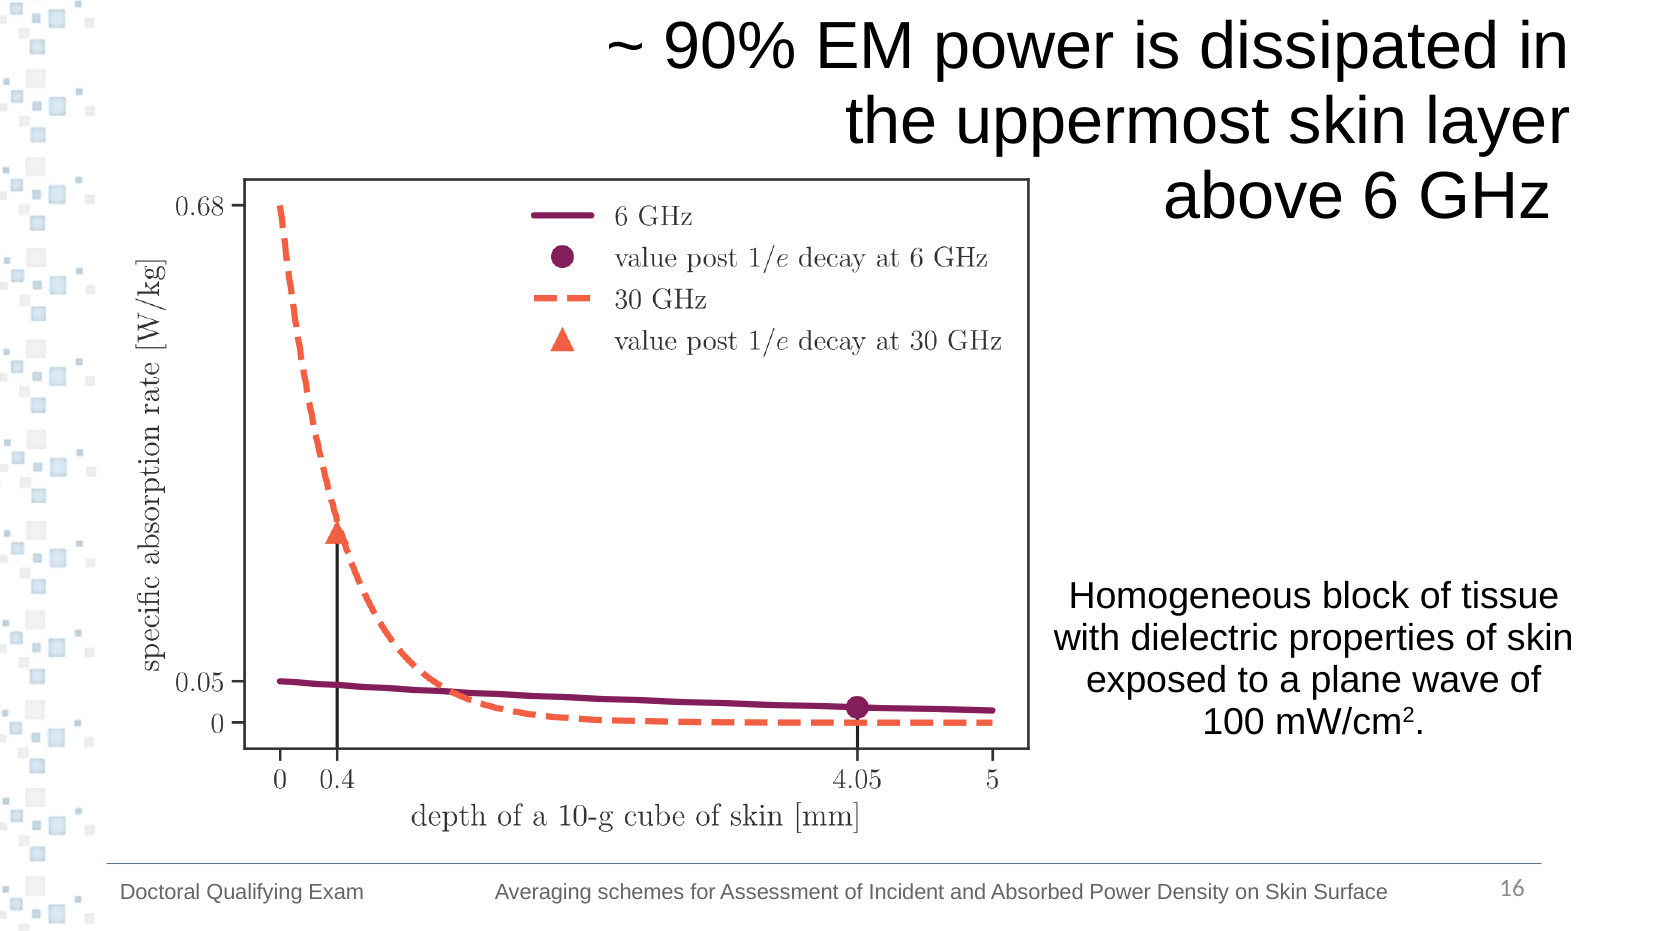

# ~ 90% EM power is dissipated in the uppermost skin layer above 6 GHz
Homogeneous block of tissue with dielectric properties of skin
exposed to a plane wave of 100 mW/cm2.
16
Doctoral Qualifying Exam		Averaging schemes for Assessment of Incident and Absorbed Power Density on Skin Surface